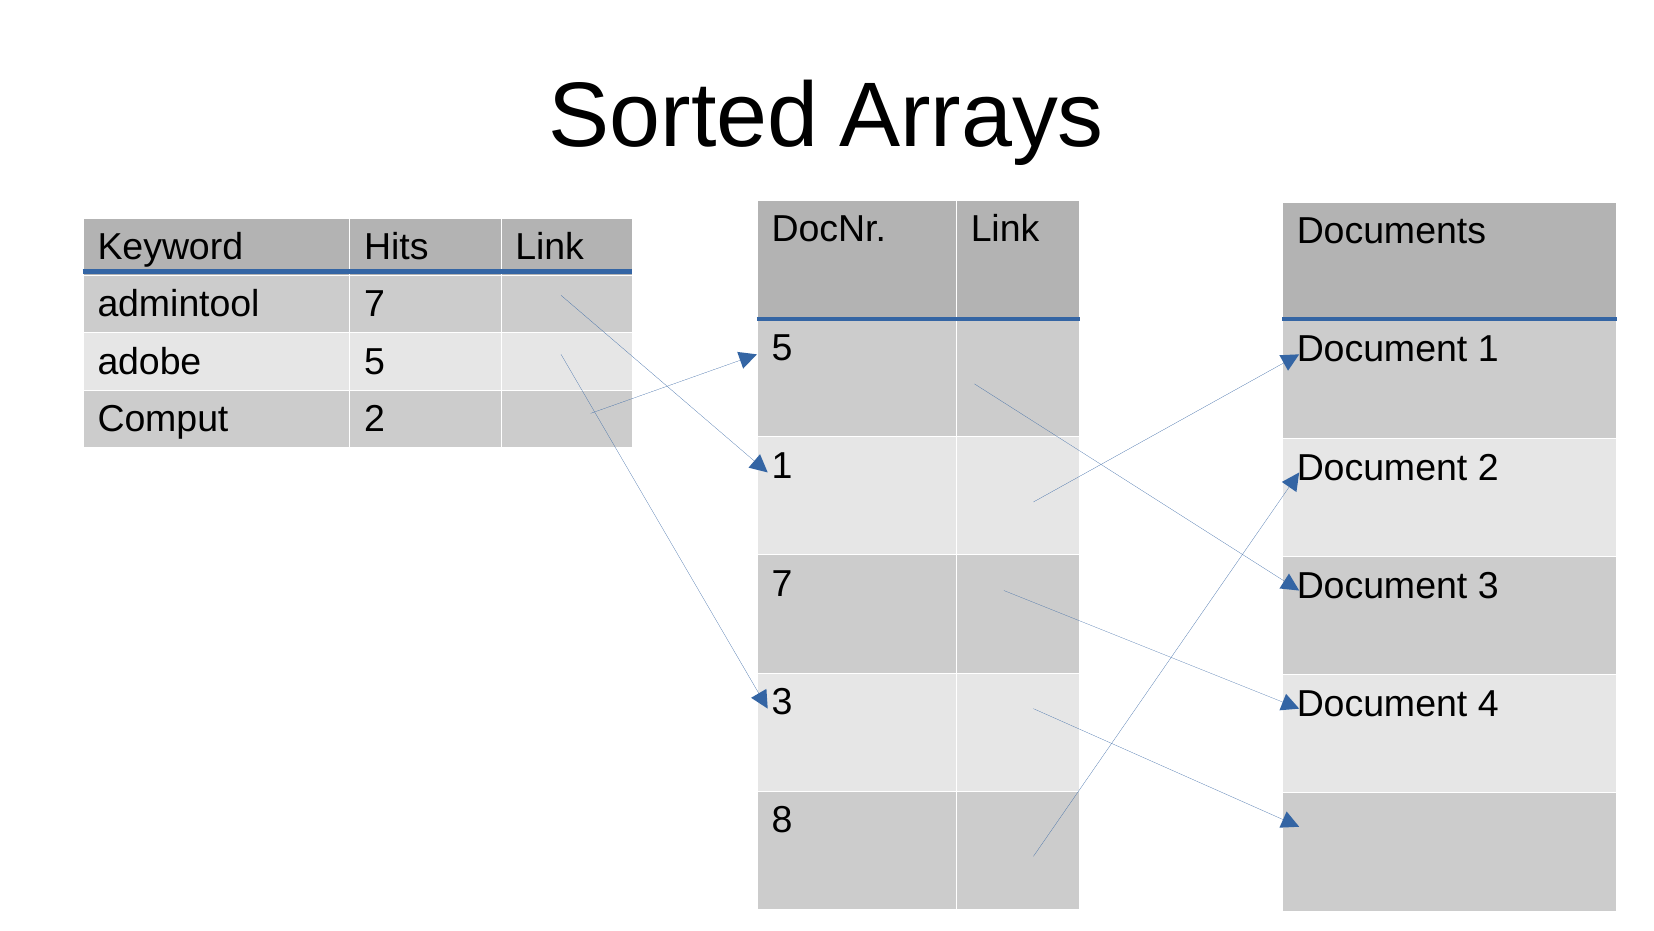

# Sorted Arrays
| DocNr. | Link |
| --- | --- |
| 5 | |
| 1 | |
| 7 | |
| 3 | |
| 8 | |
| Documents |
| --- |
| Document 1 |
| Document 2 |
| Document 3 |
| Document 4 |
| |
| Keyword | Hits | Link |
| --- | --- | --- |
| admintool | 7 | |
| adobe | 5 | |
| Comput | 2 | |